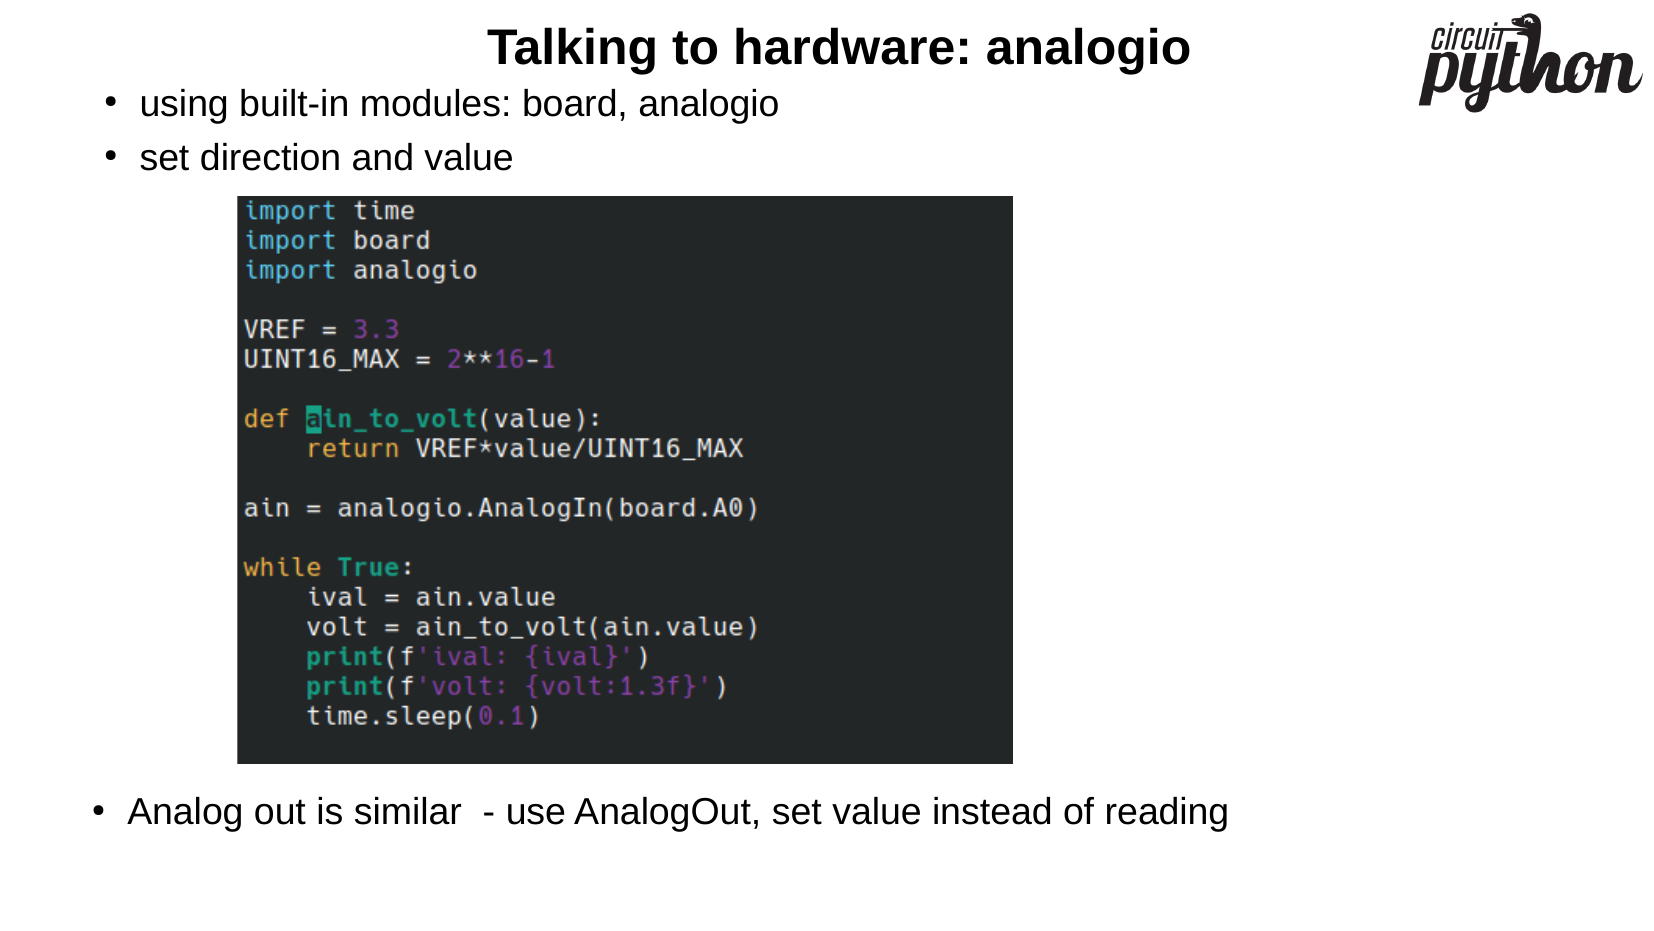

Talking to hardware: analogio
using built-in modules: board, analogio
set direction and value
Analog out is similar - use AnalogOut, set value instead of reading